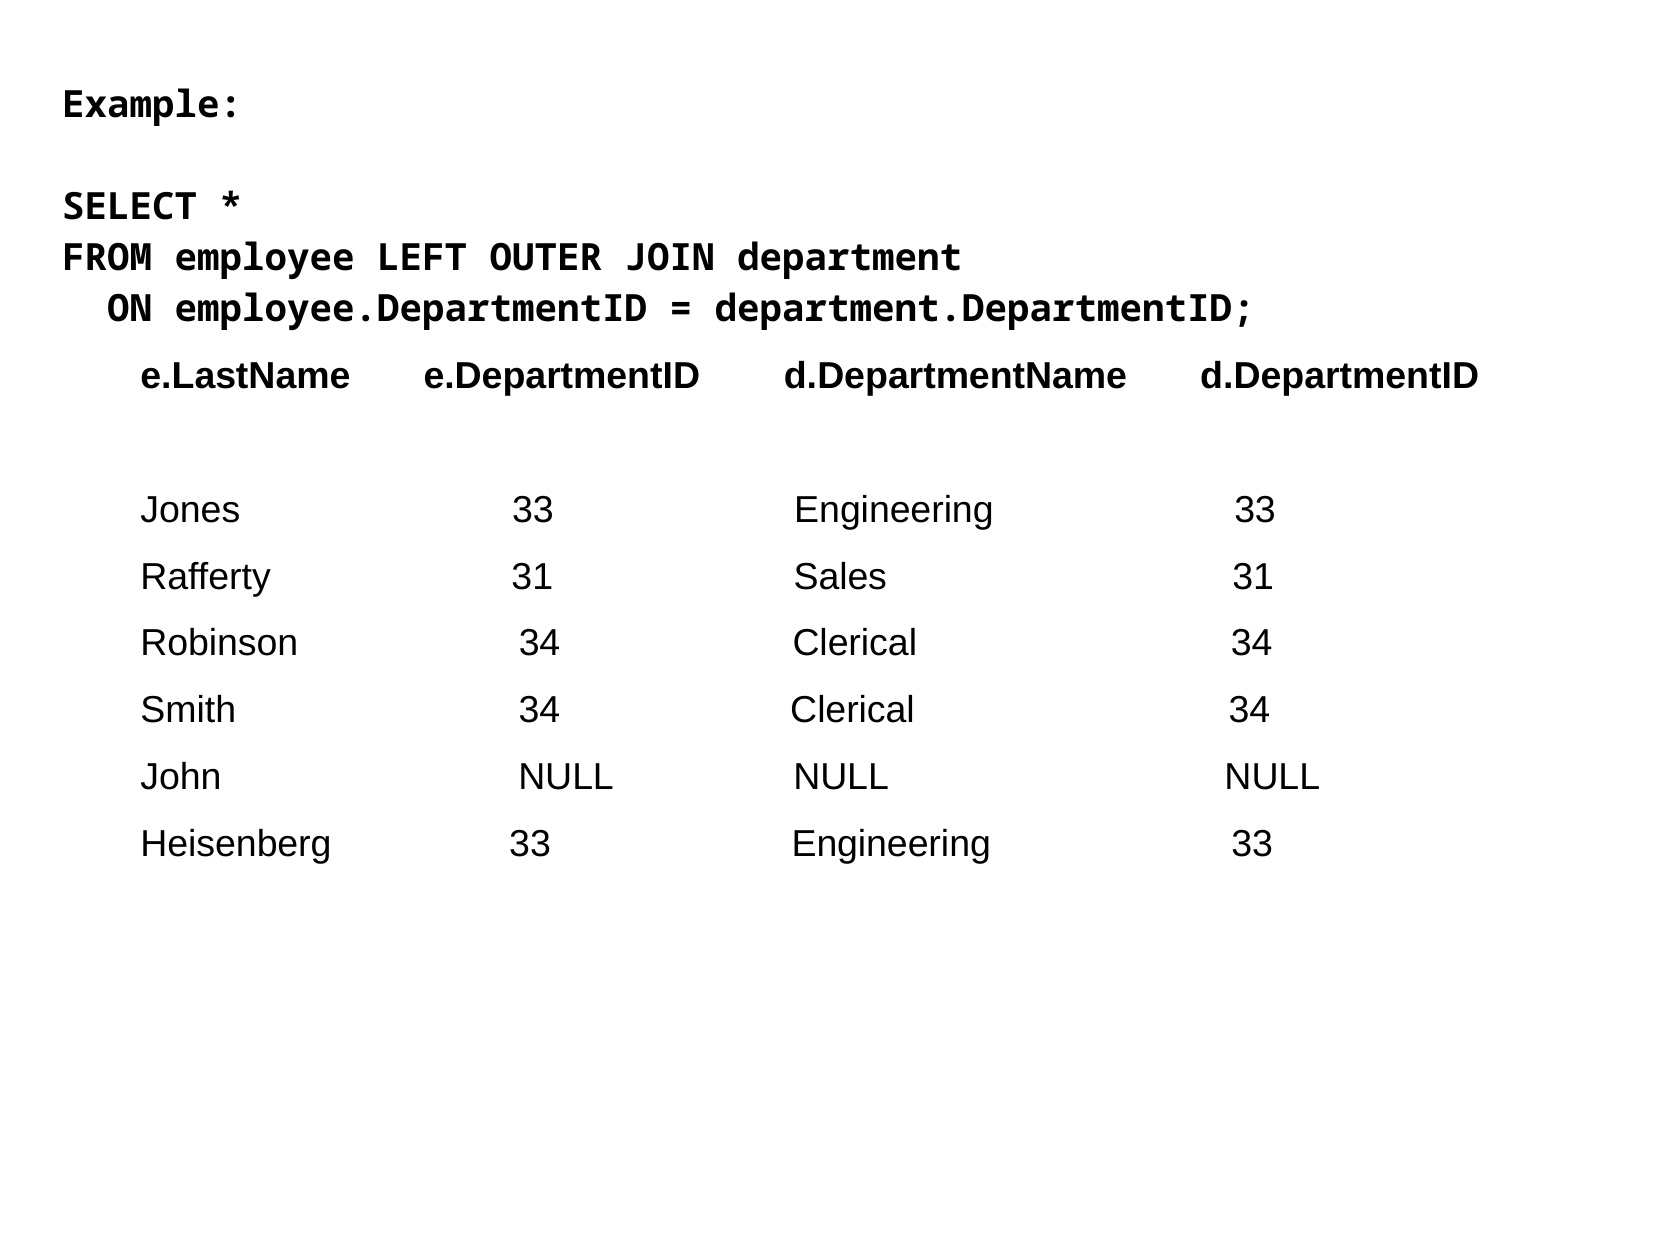

Example:
SELECT *
FROM employee LEFT OUTER JOIN department
 ON employee.DepartmentID = department.DepartmentID;
e.LastName e.DepartmentID d.DepartmentName d.DepartmentID
Jones 33 Engineering 33
Rafferty 31 Sales 31
Robinson	 34	 Clerical 34
Smith 34 Clerical 34
John	 NULL	 NULL	 NULL
Heisenberg 33 Engineering 33